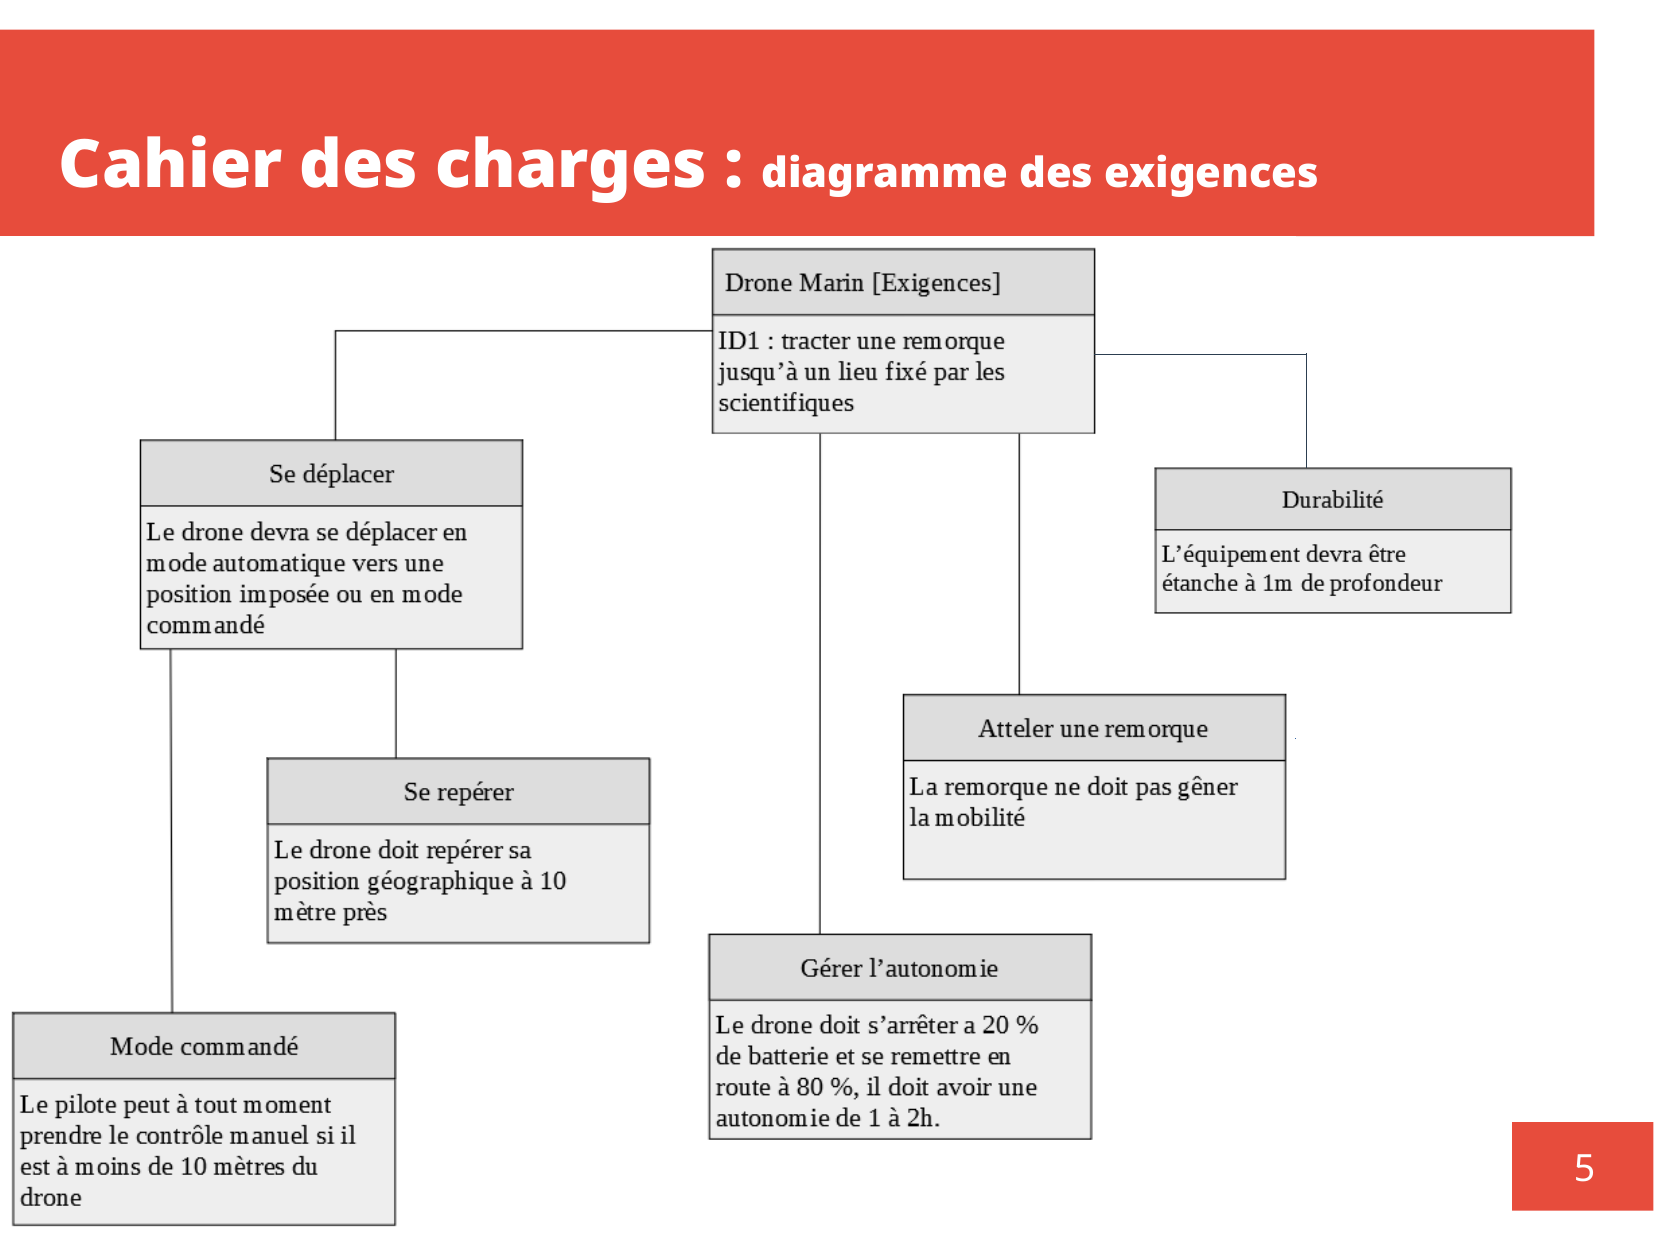

# Cahier des charges : diagramme des exigences
5
5